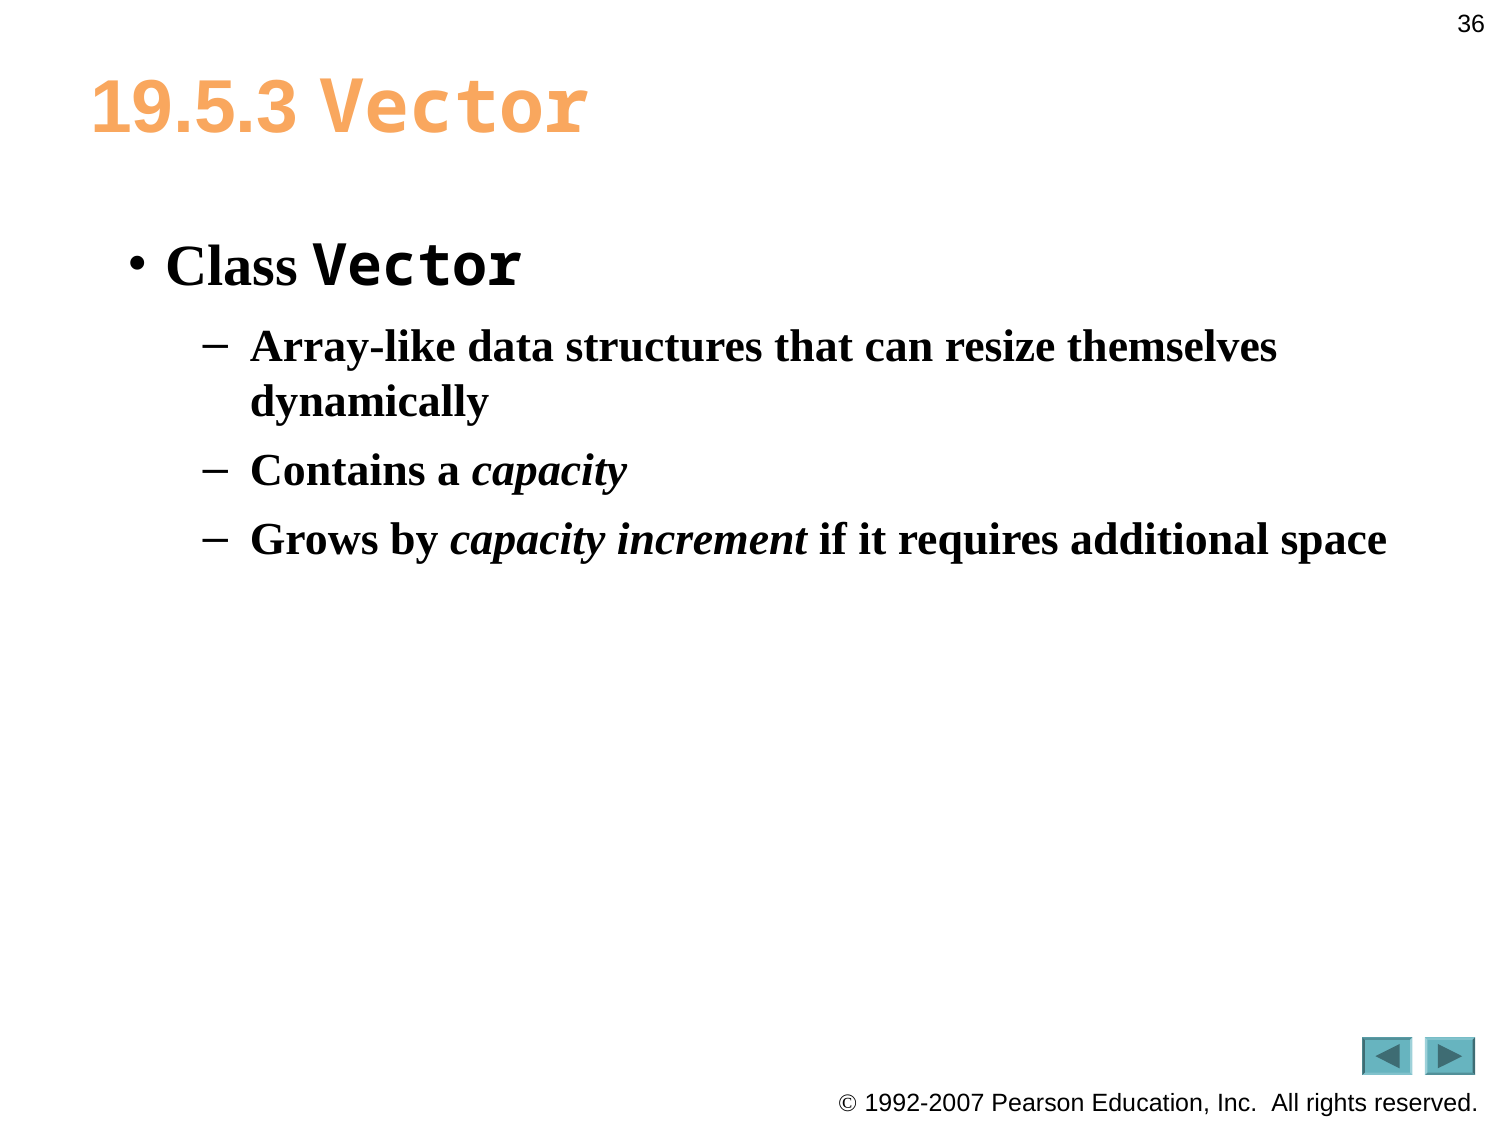

# 19.5.3 Vector
Class Vector
Array-like data structures that can resize themselves dynamically
Contains a capacity
Grows by capacity increment if it requires additional space